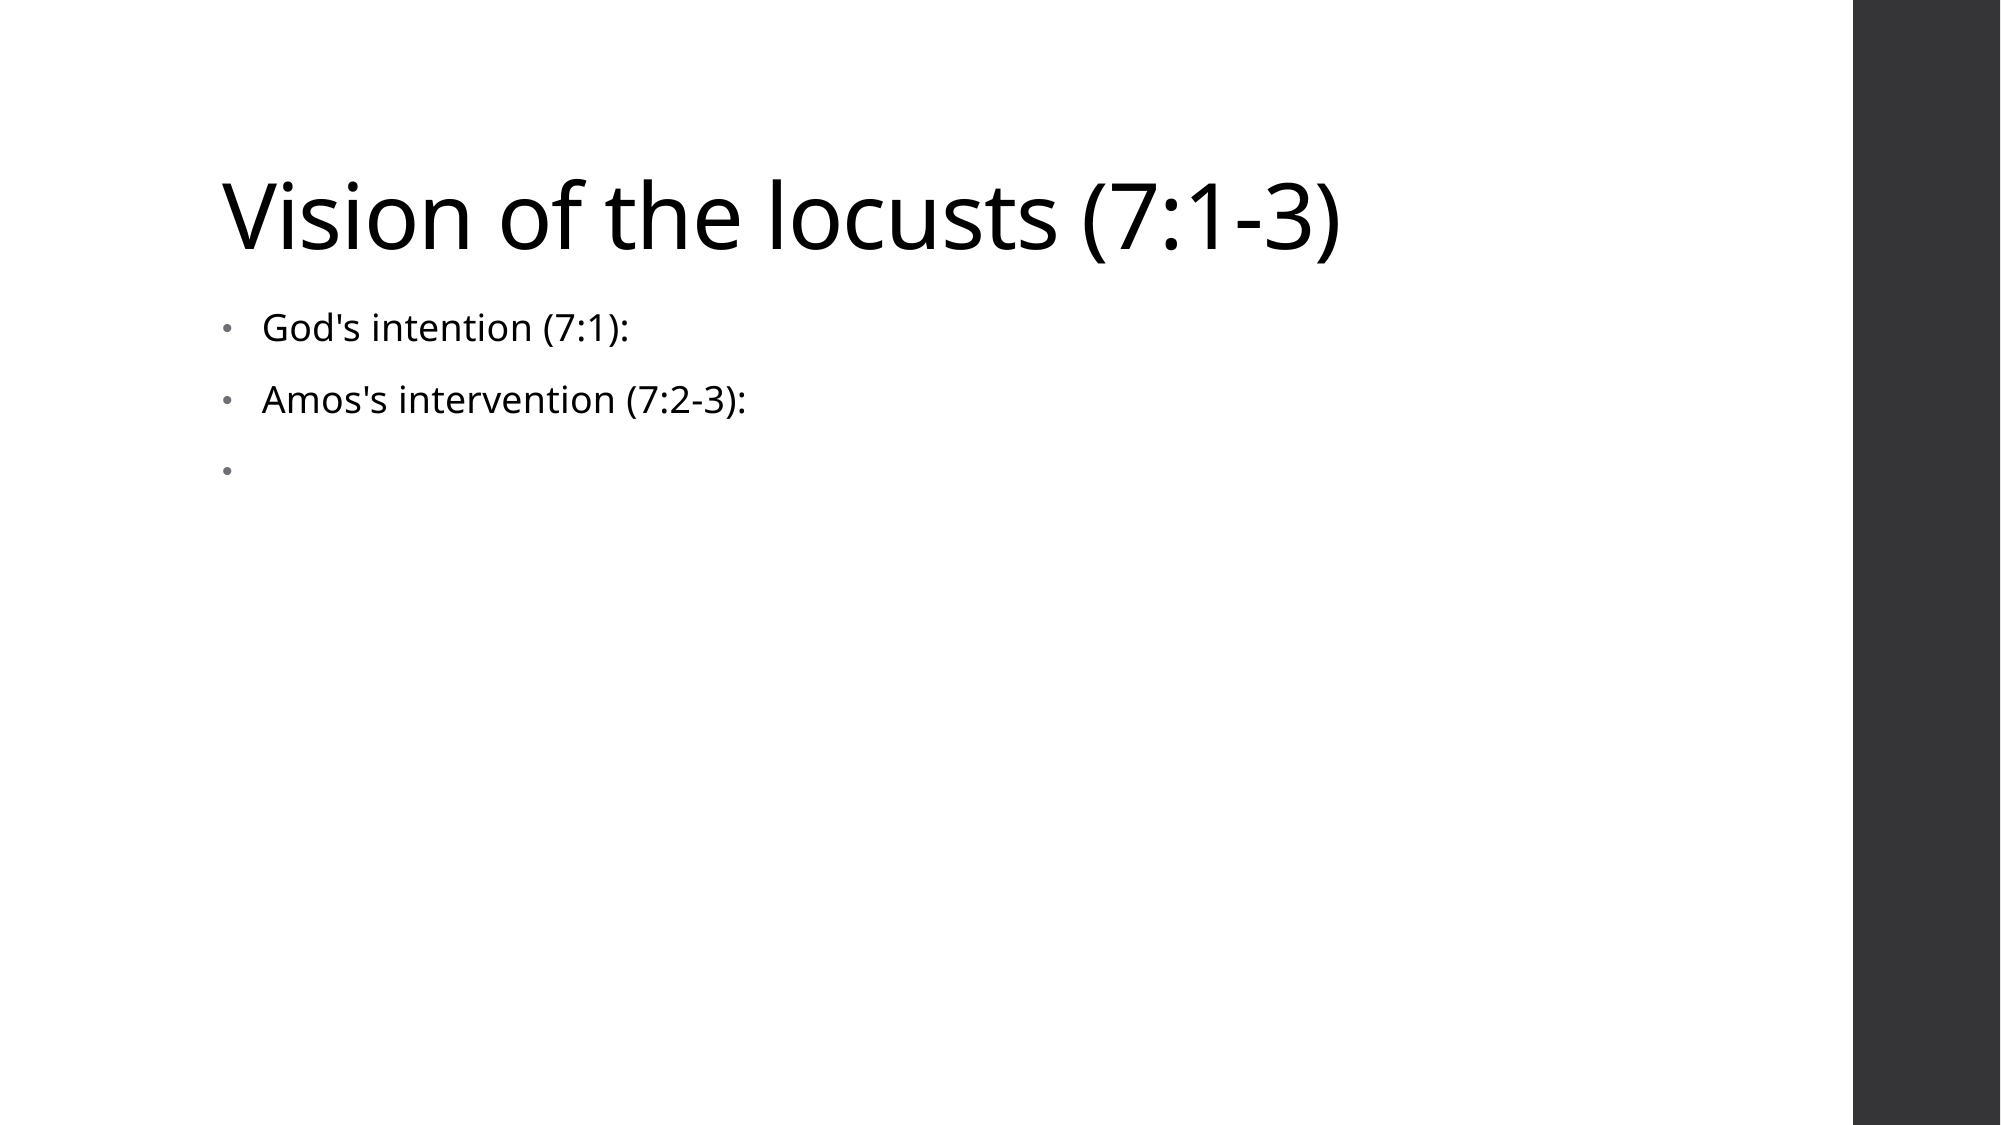

# Vision of the locusts (7:1-3)
 God's intention (7:1):
 Amos's intervention (7:2-3):